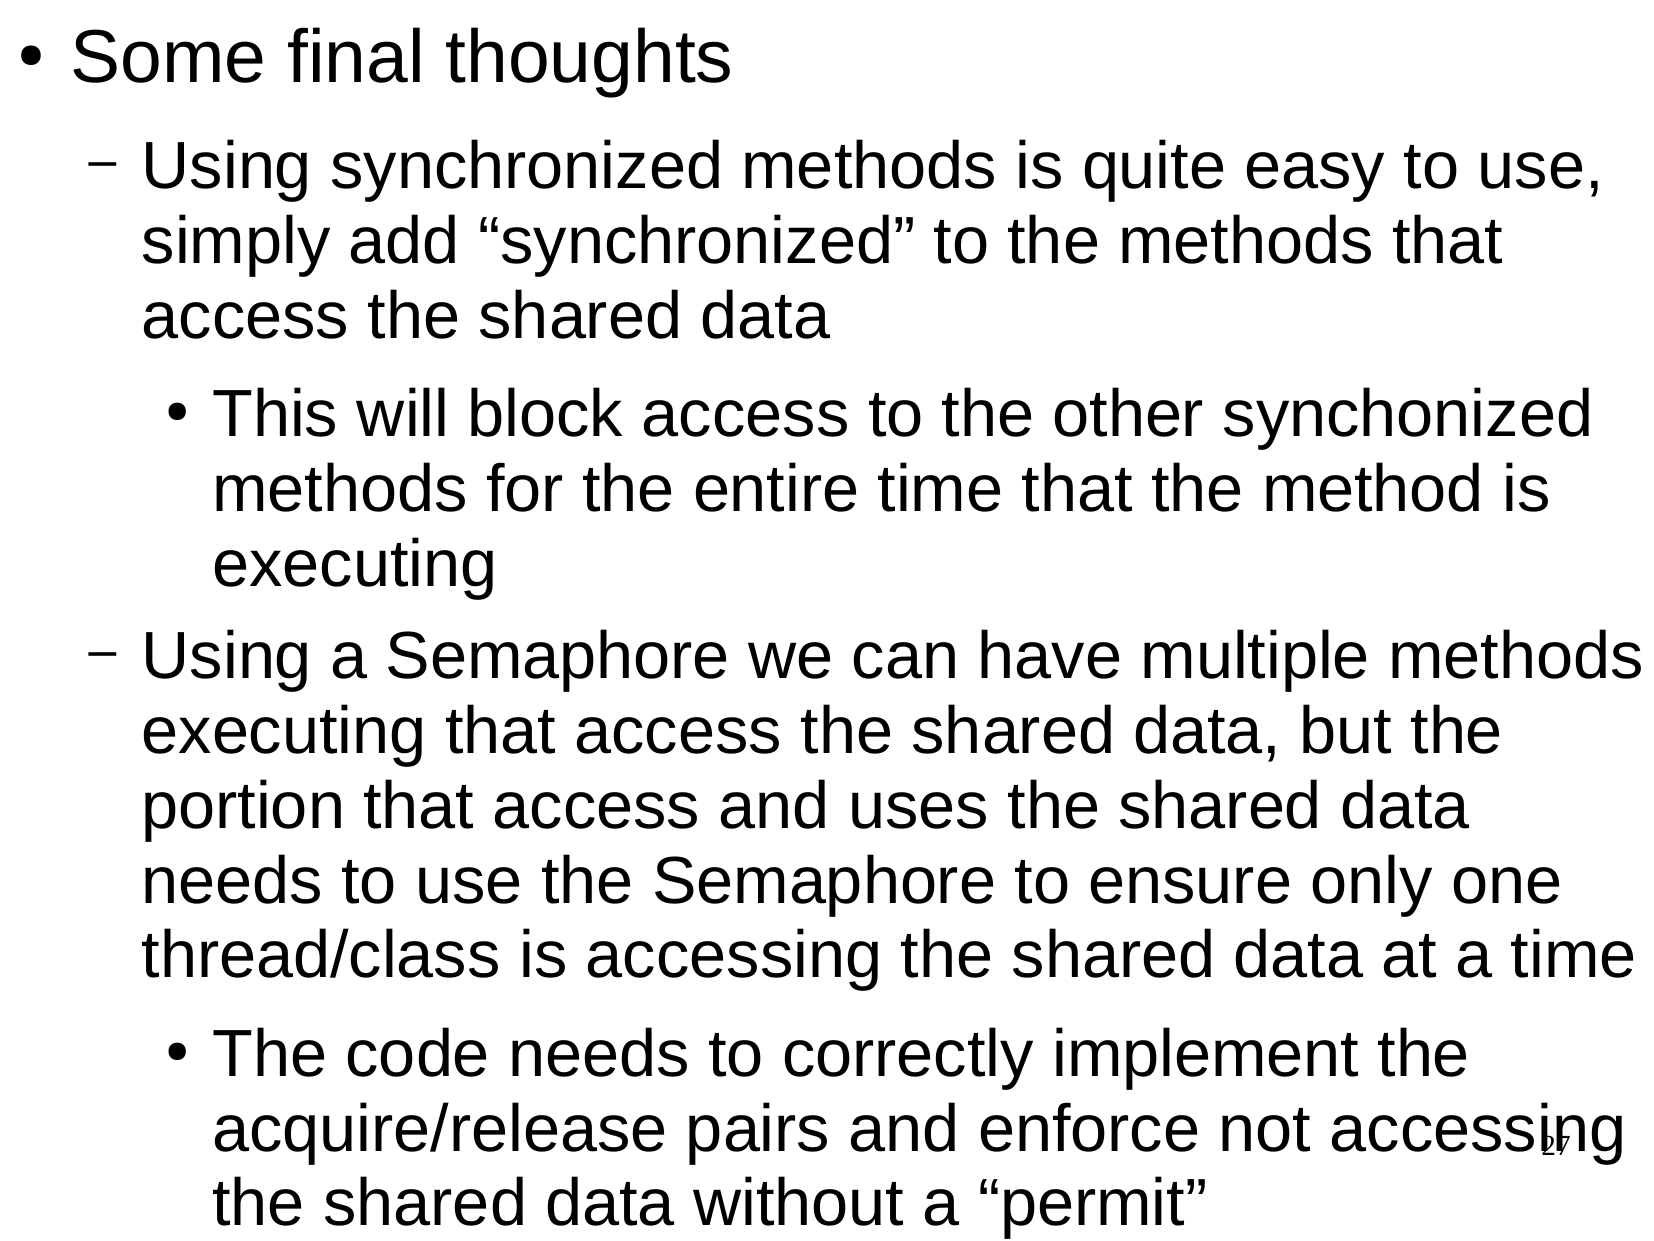

# Some final thoughts
Using synchronized methods is quite easy to use, simply add “synchronized” to the methods that access the shared data
This will block access to the other synchonized methods for the entire time that the method is executing
Using a Semaphore we can have multiple methods executing that access the shared data, but the portion that access and uses the shared data needs to use the Semaphore to ensure only one thread/class is accessing the shared data at a time
The code needs to correctly implement the acquire/release pairs and enforce not accessing the shared data without a “permit”
27